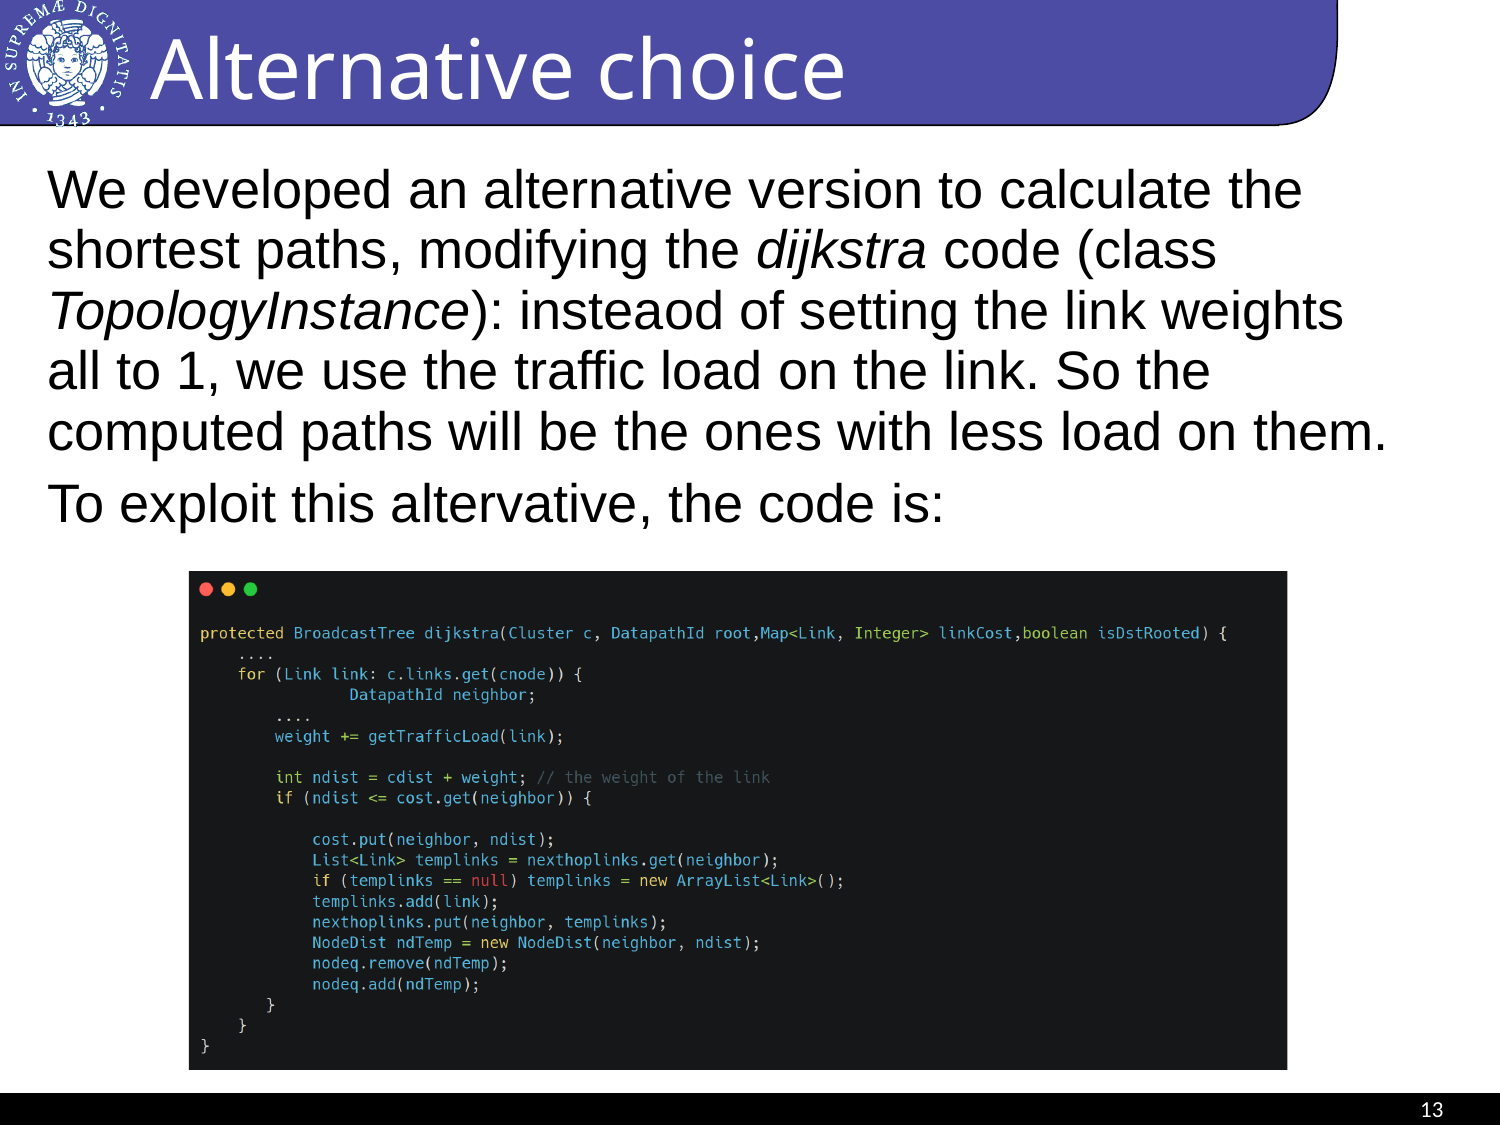

Alternative choice
# We developed an alternative version to calculate the shortest paths, modifying the dijkstra code (class TopologyInstance): insteaod of setting the link weights all to 1, we use the traffic load on the link. So the computed paths will be the ones with less load on them.
To exploit this altervative, the code is: